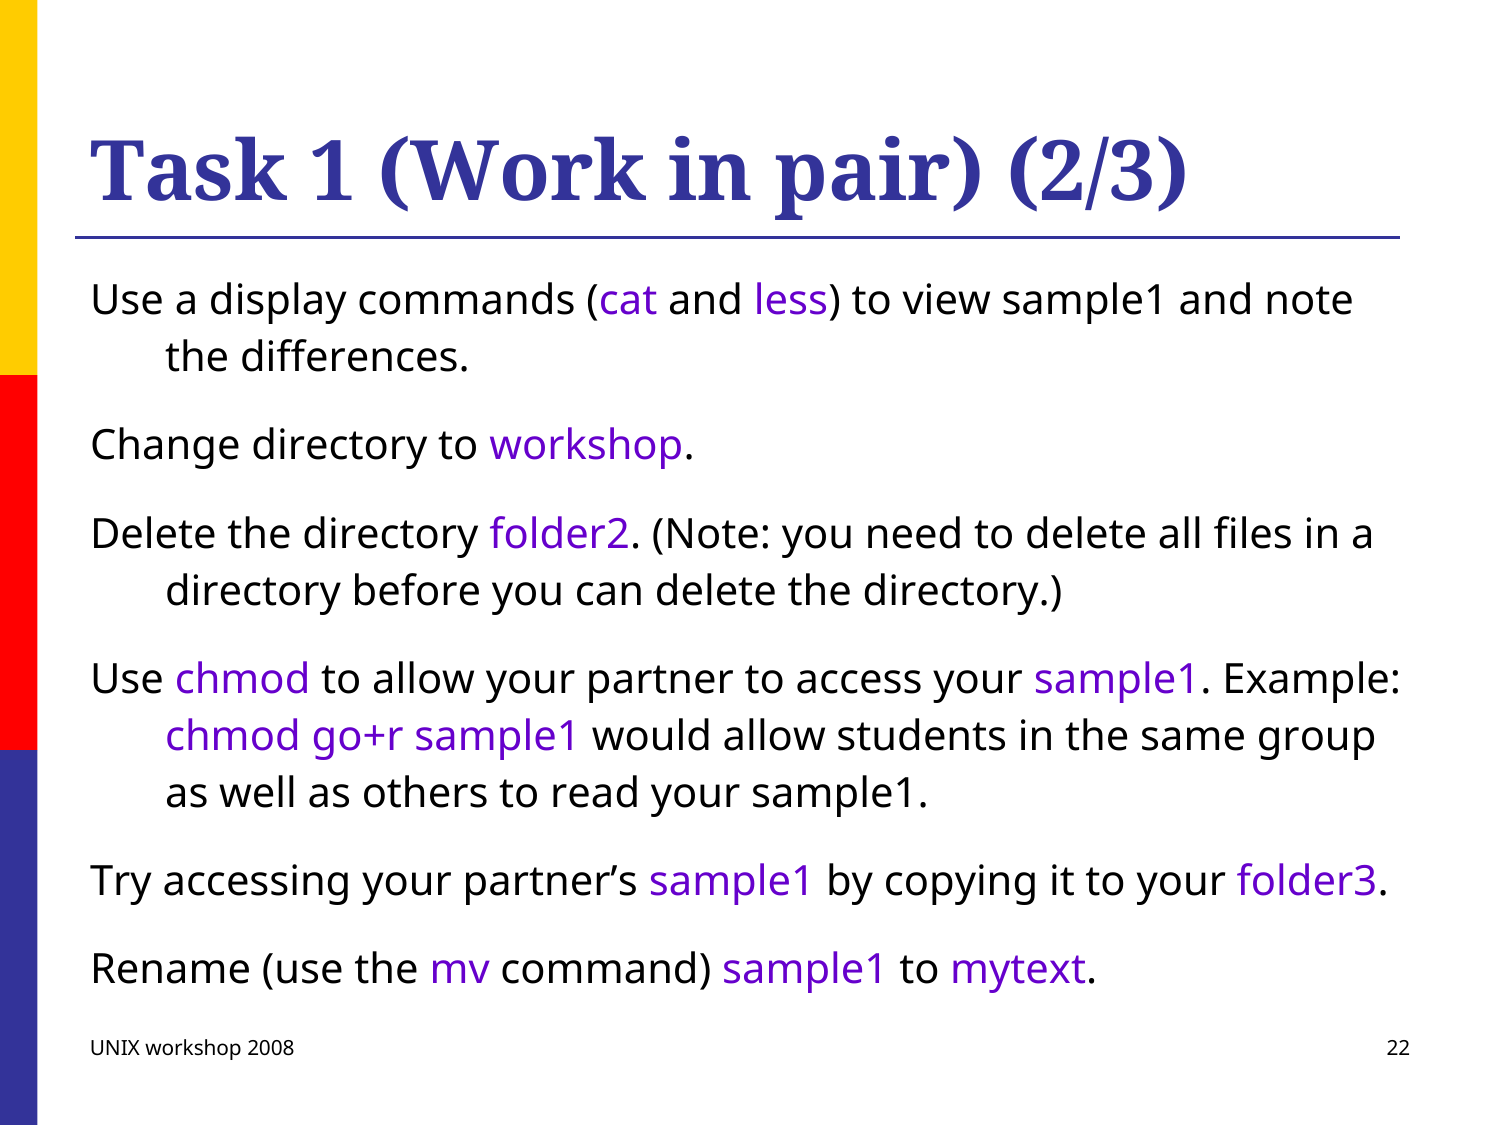

# Task 1 (Work in pair) (2/3)
Use a display commands (cat and less) to view sample1 and note the differences.
Change directory to workshop.
Delete the directory folder2. (Note: you need to delete all files in a directory before you can delete the directory.)
Use chmod to allow your partner to access your sample1. Example: chmod go+r sample1 would allow students in the same group as well as others to read your sample1.
Try accessing your partner’s sample1 by copying it to your folder3.
Rename (use the mv command) sample1 to mytext.
UNIX workshop 2008